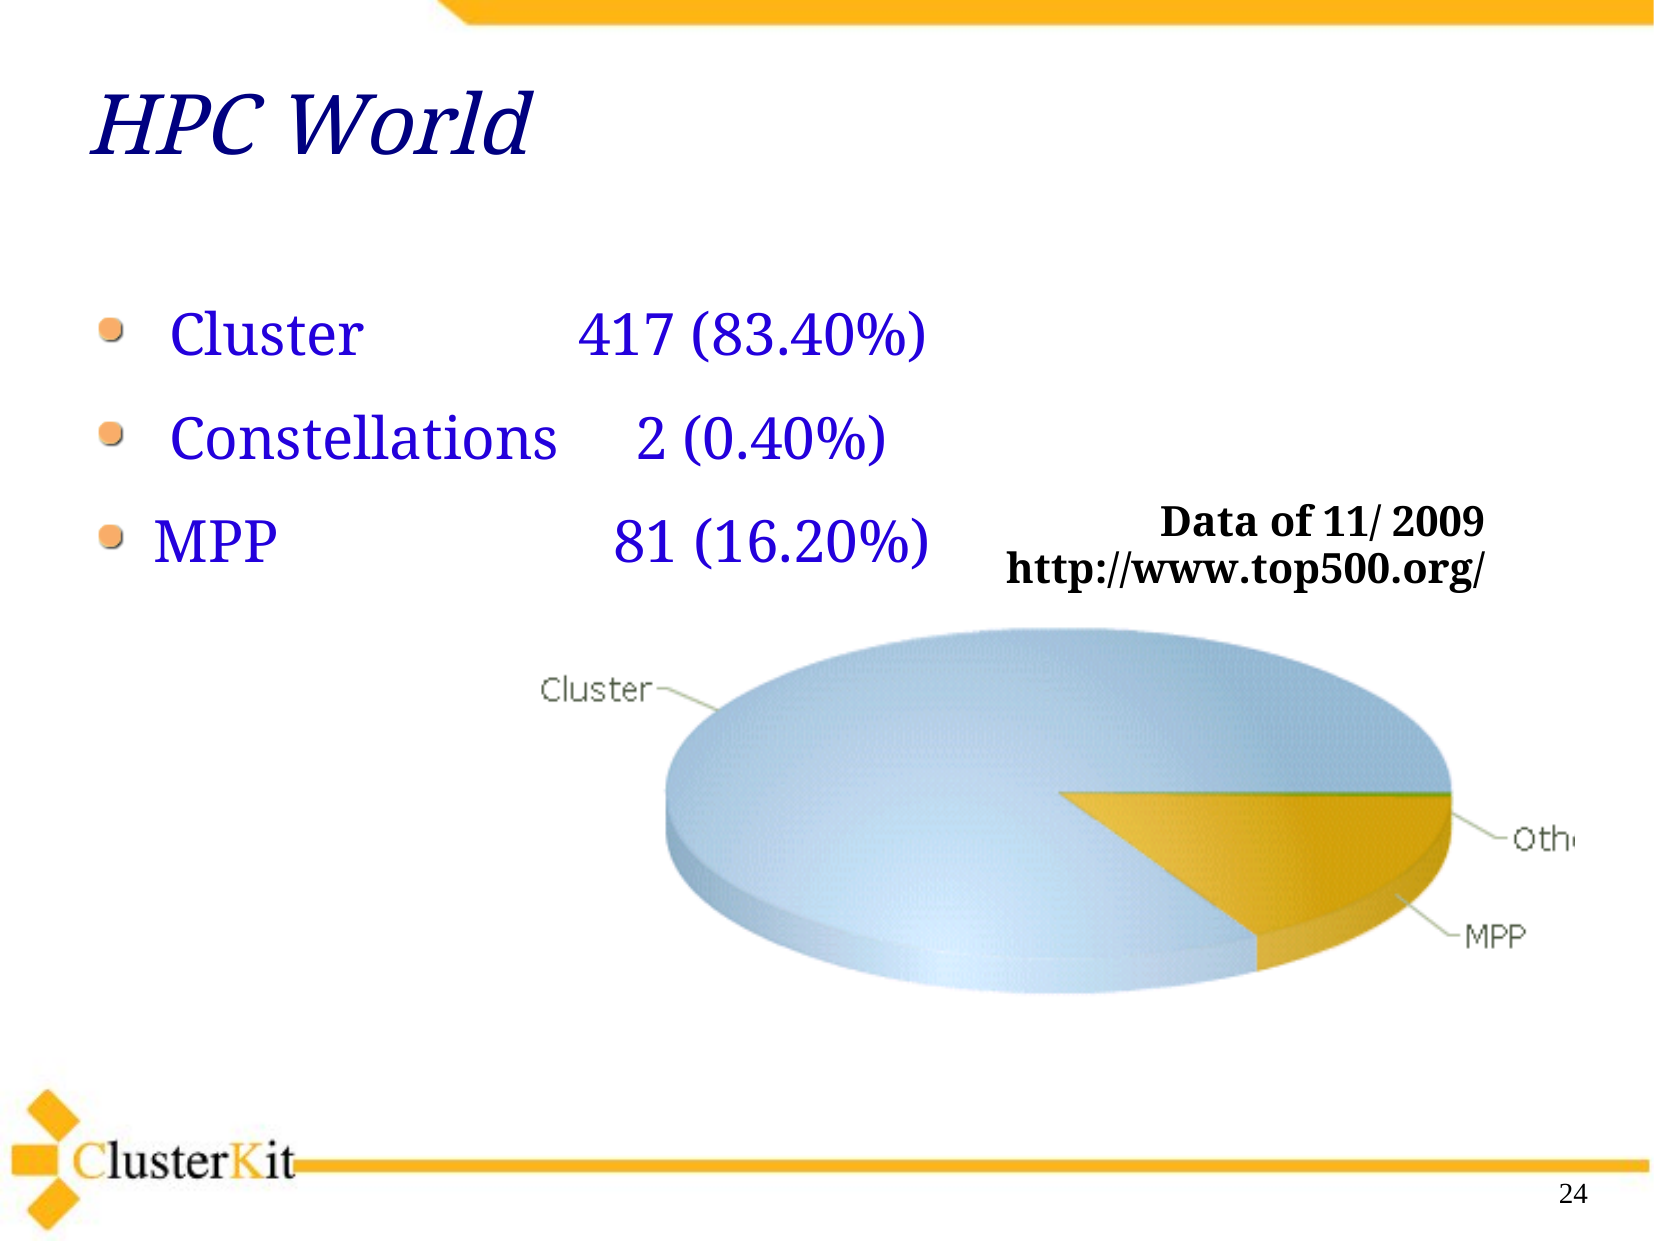

# HPC World
 Cluster 417 (83.40%)
 Constellations 2 (0.40%)
MPP 81 (16.20%)
Data of 11/ 2009
http://www.top500.org/
24